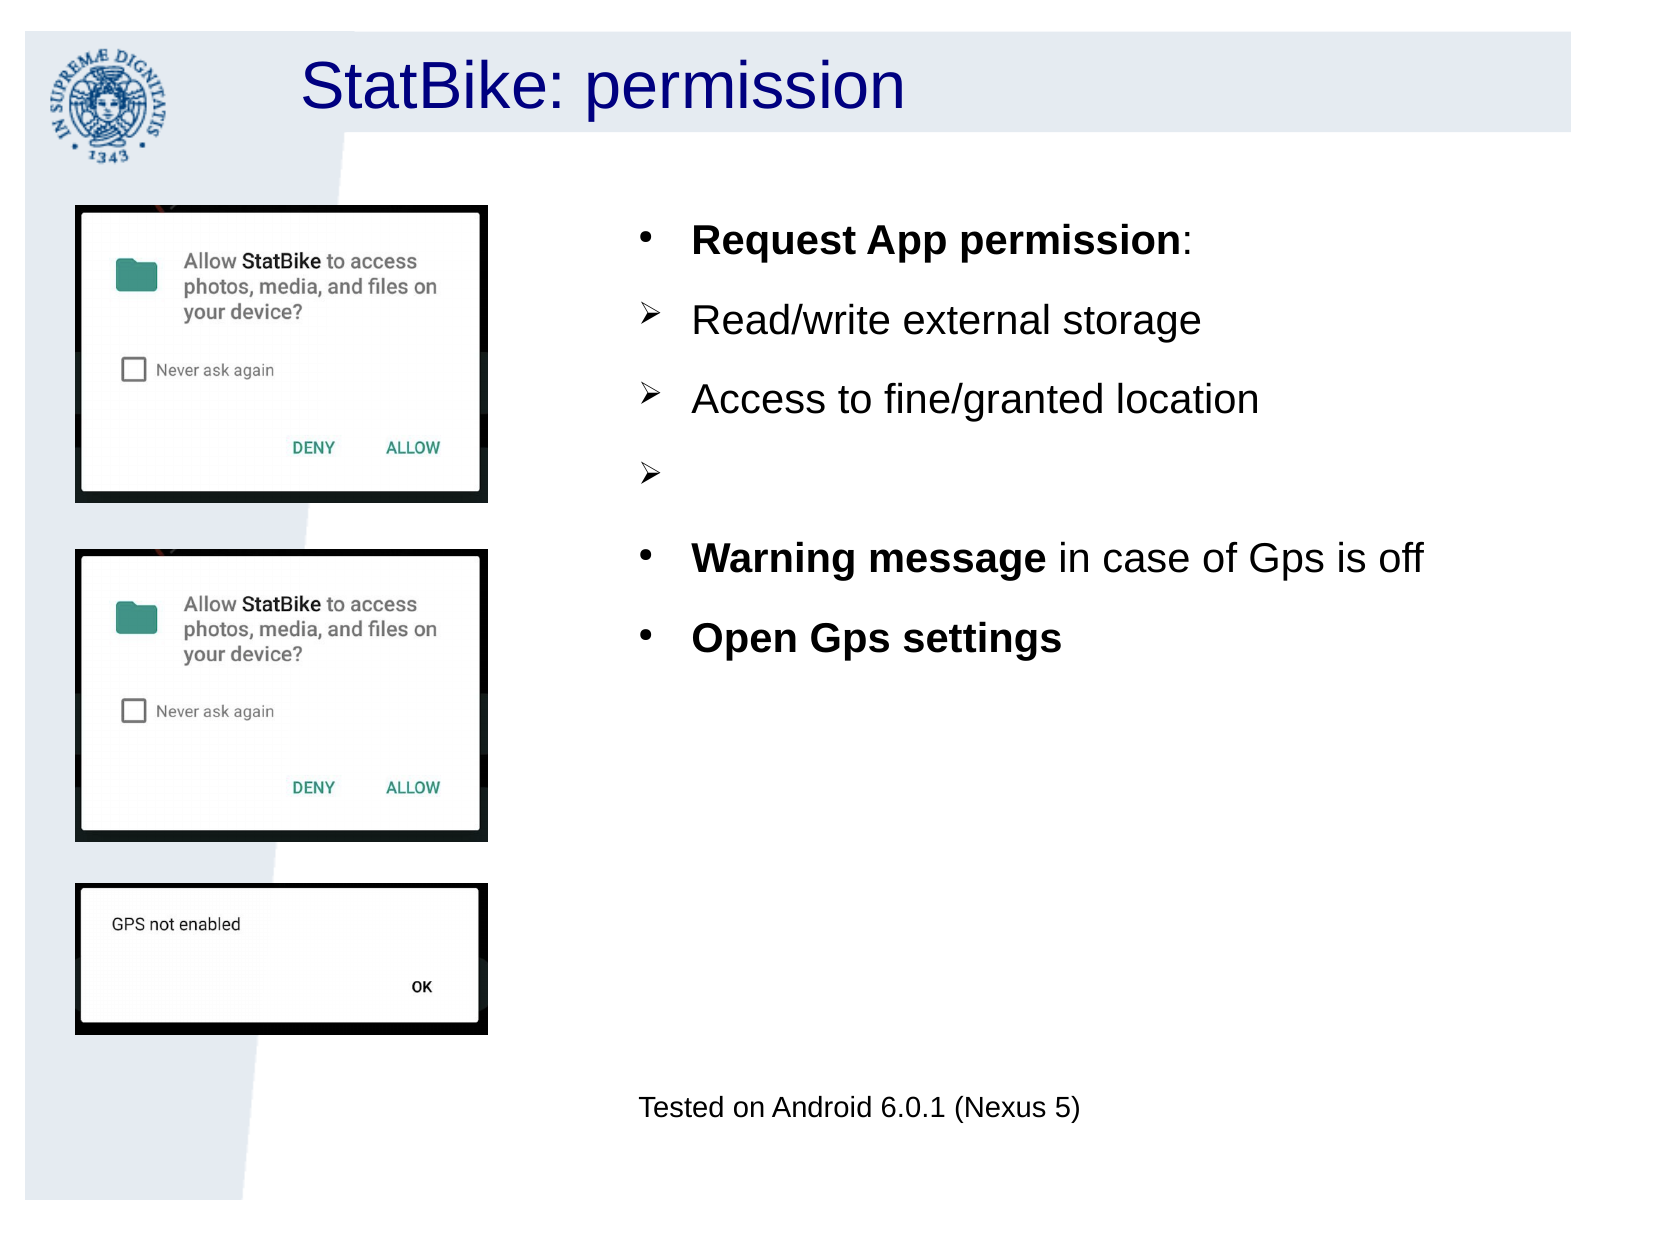

# StatBike: permission
Request App permission:
Read/write external storage
Access to fine/granted location
Warning message in case of Gps is off
Open Gps settings
Tested on Android 6.0.1 (Nexus 5)